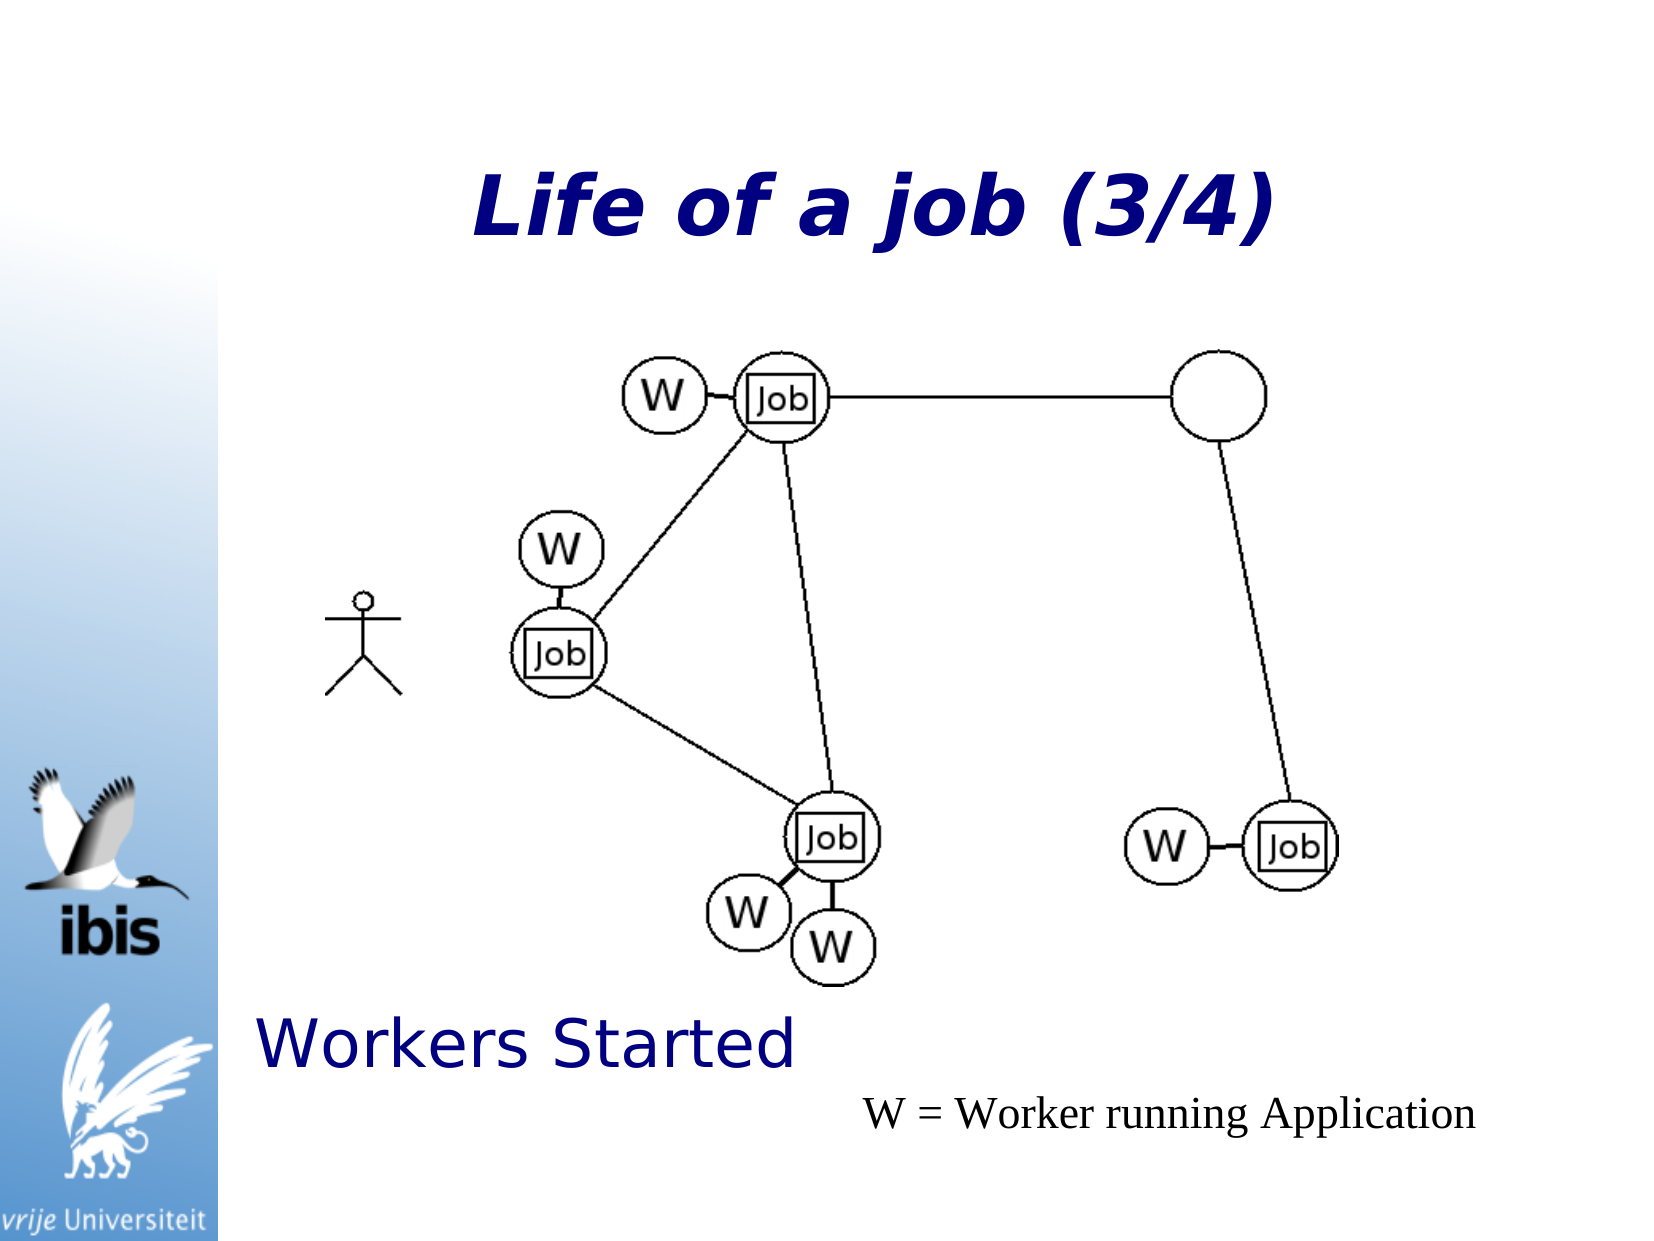

# Life of a job (3/4)
Workers Started
W = Worker running Application